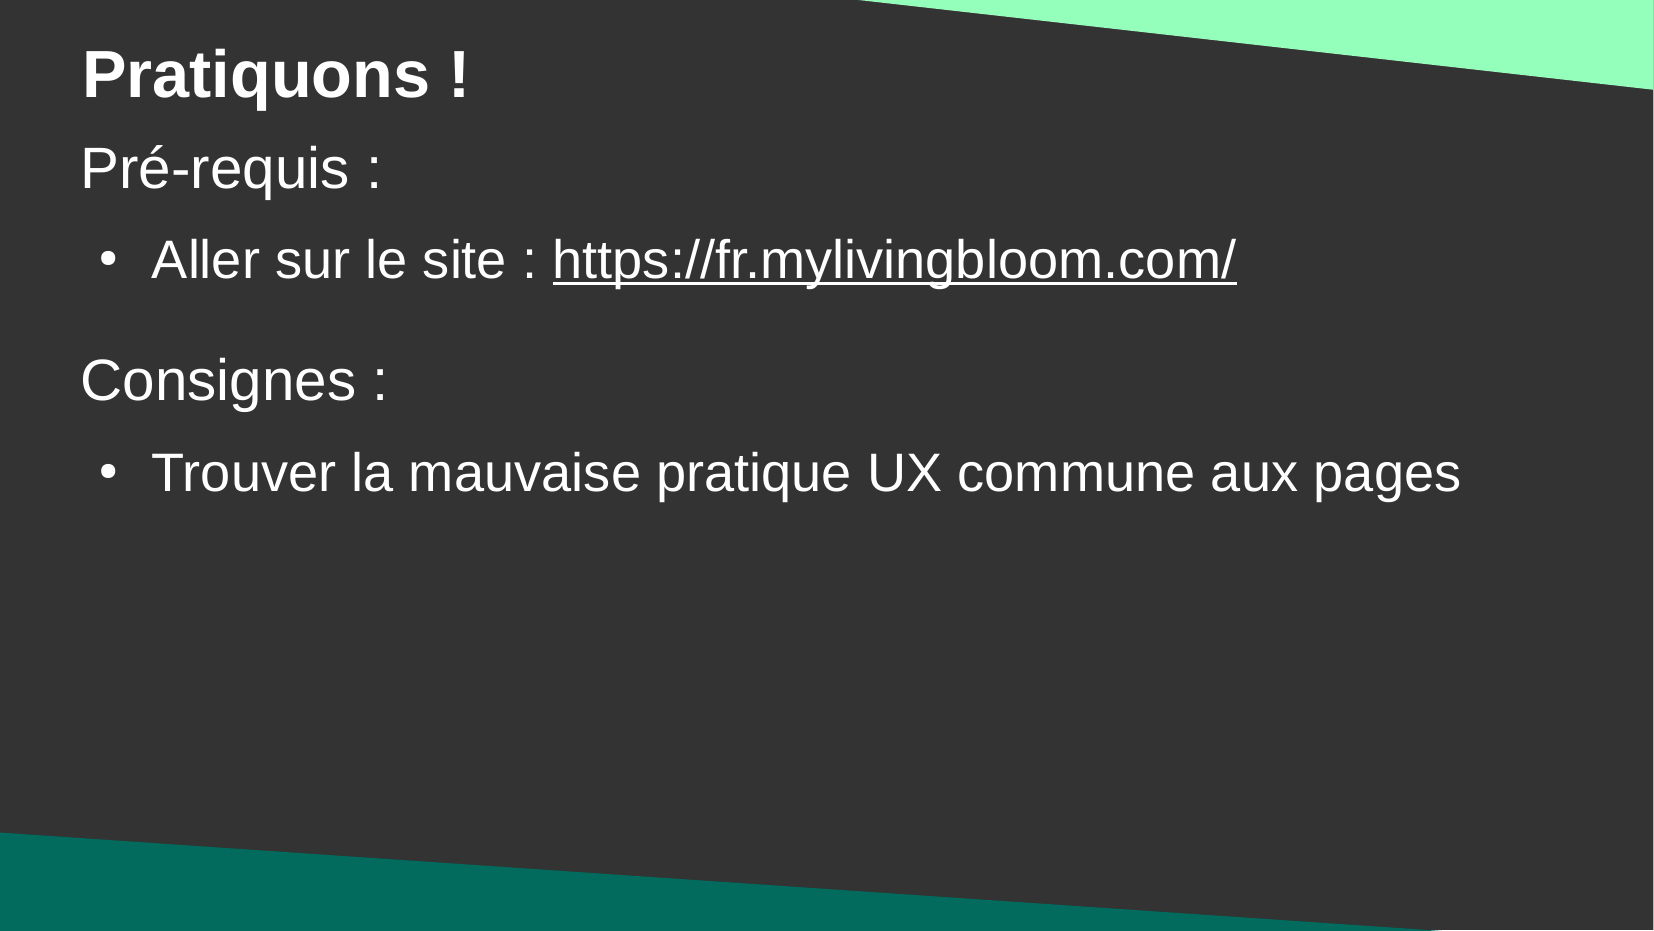

# Pratiquons !
Pré-requis :
Aller sur le site : https://fr.mylivingbloom.com/
Consignes :
Trouver la mauvaise pratique UX commune aux pages